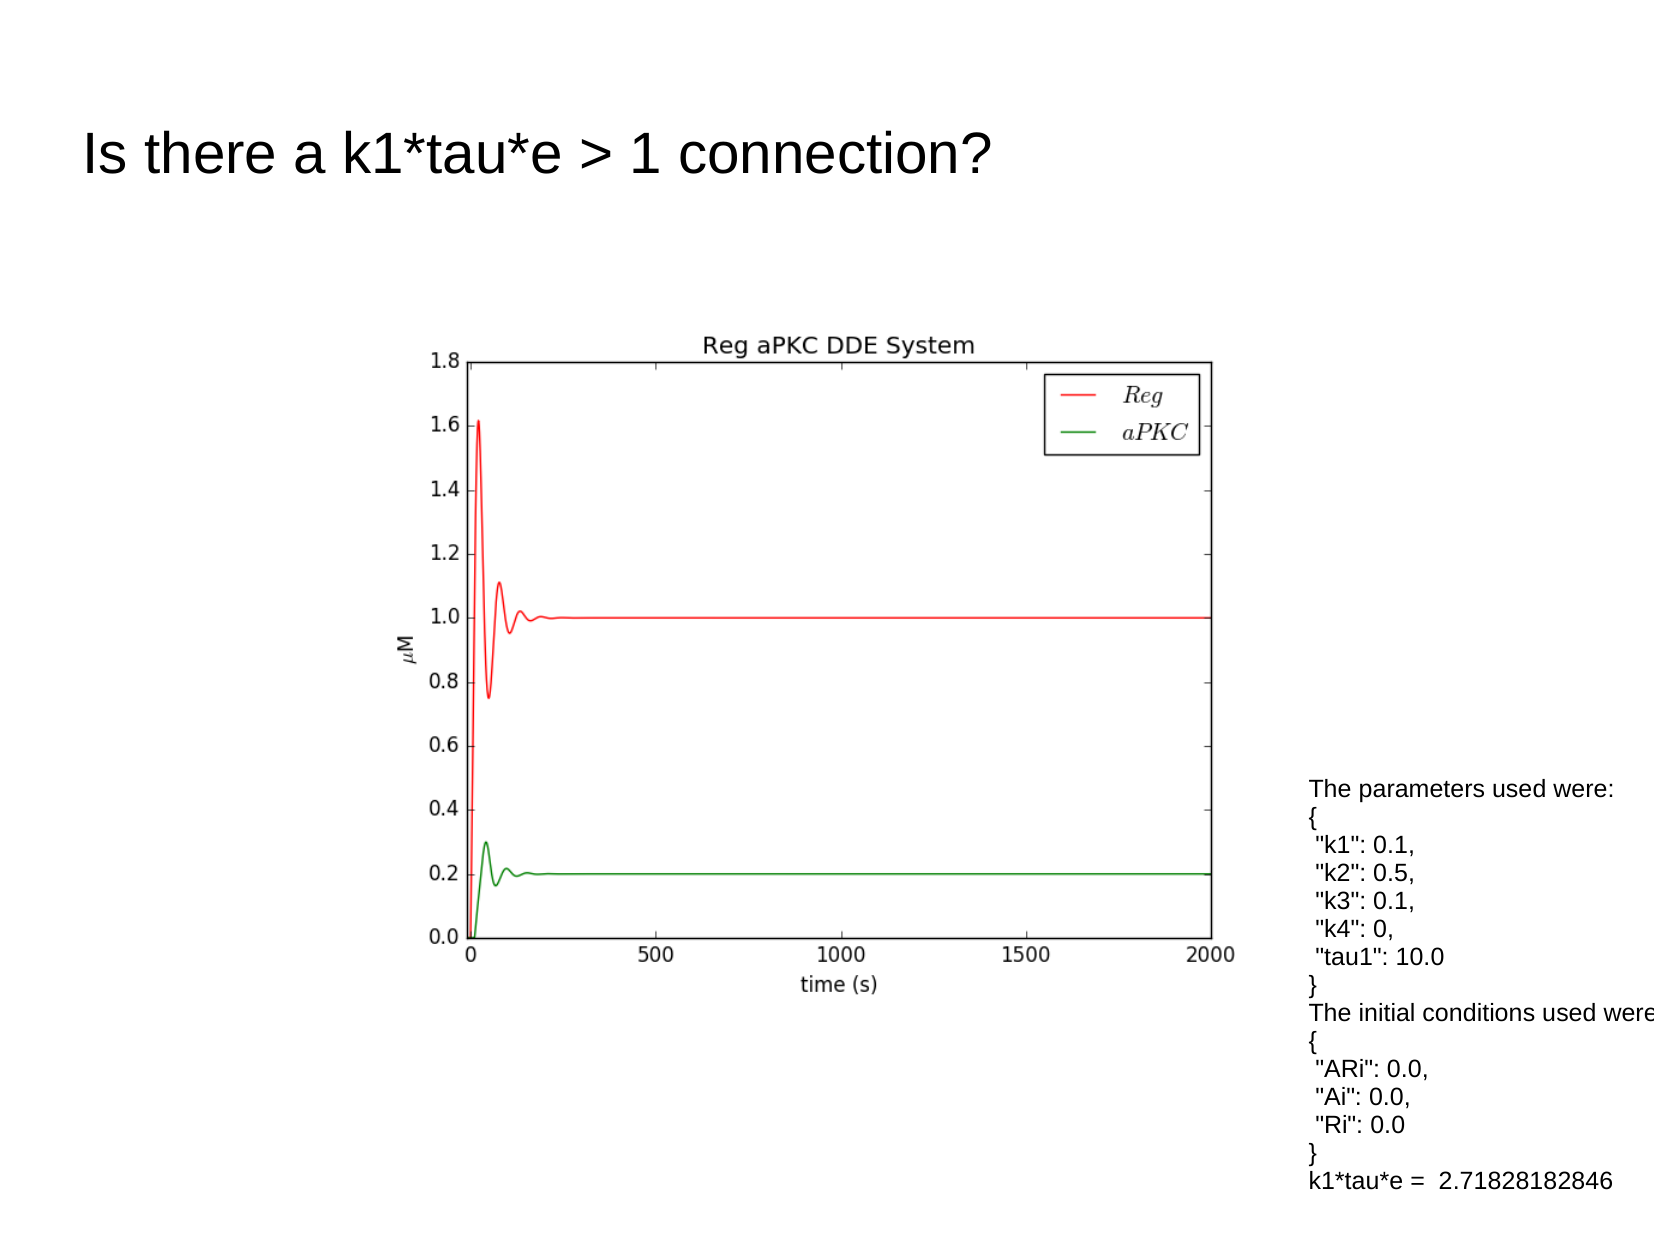

# Is there a k1*tau*e > 1 connection?
The parameters used were:
{
 "k1": 0.1,
 "k2": 0.5,
 "k3": 0.1,
 "k4": 0,
 "tau1": 10.0
}
The initial conditions used were:
{
 "ARi": 0.0,
 "Ai": 0.0,
 "Ri": 0.0
}
k1*tau*e = 2.71828182846